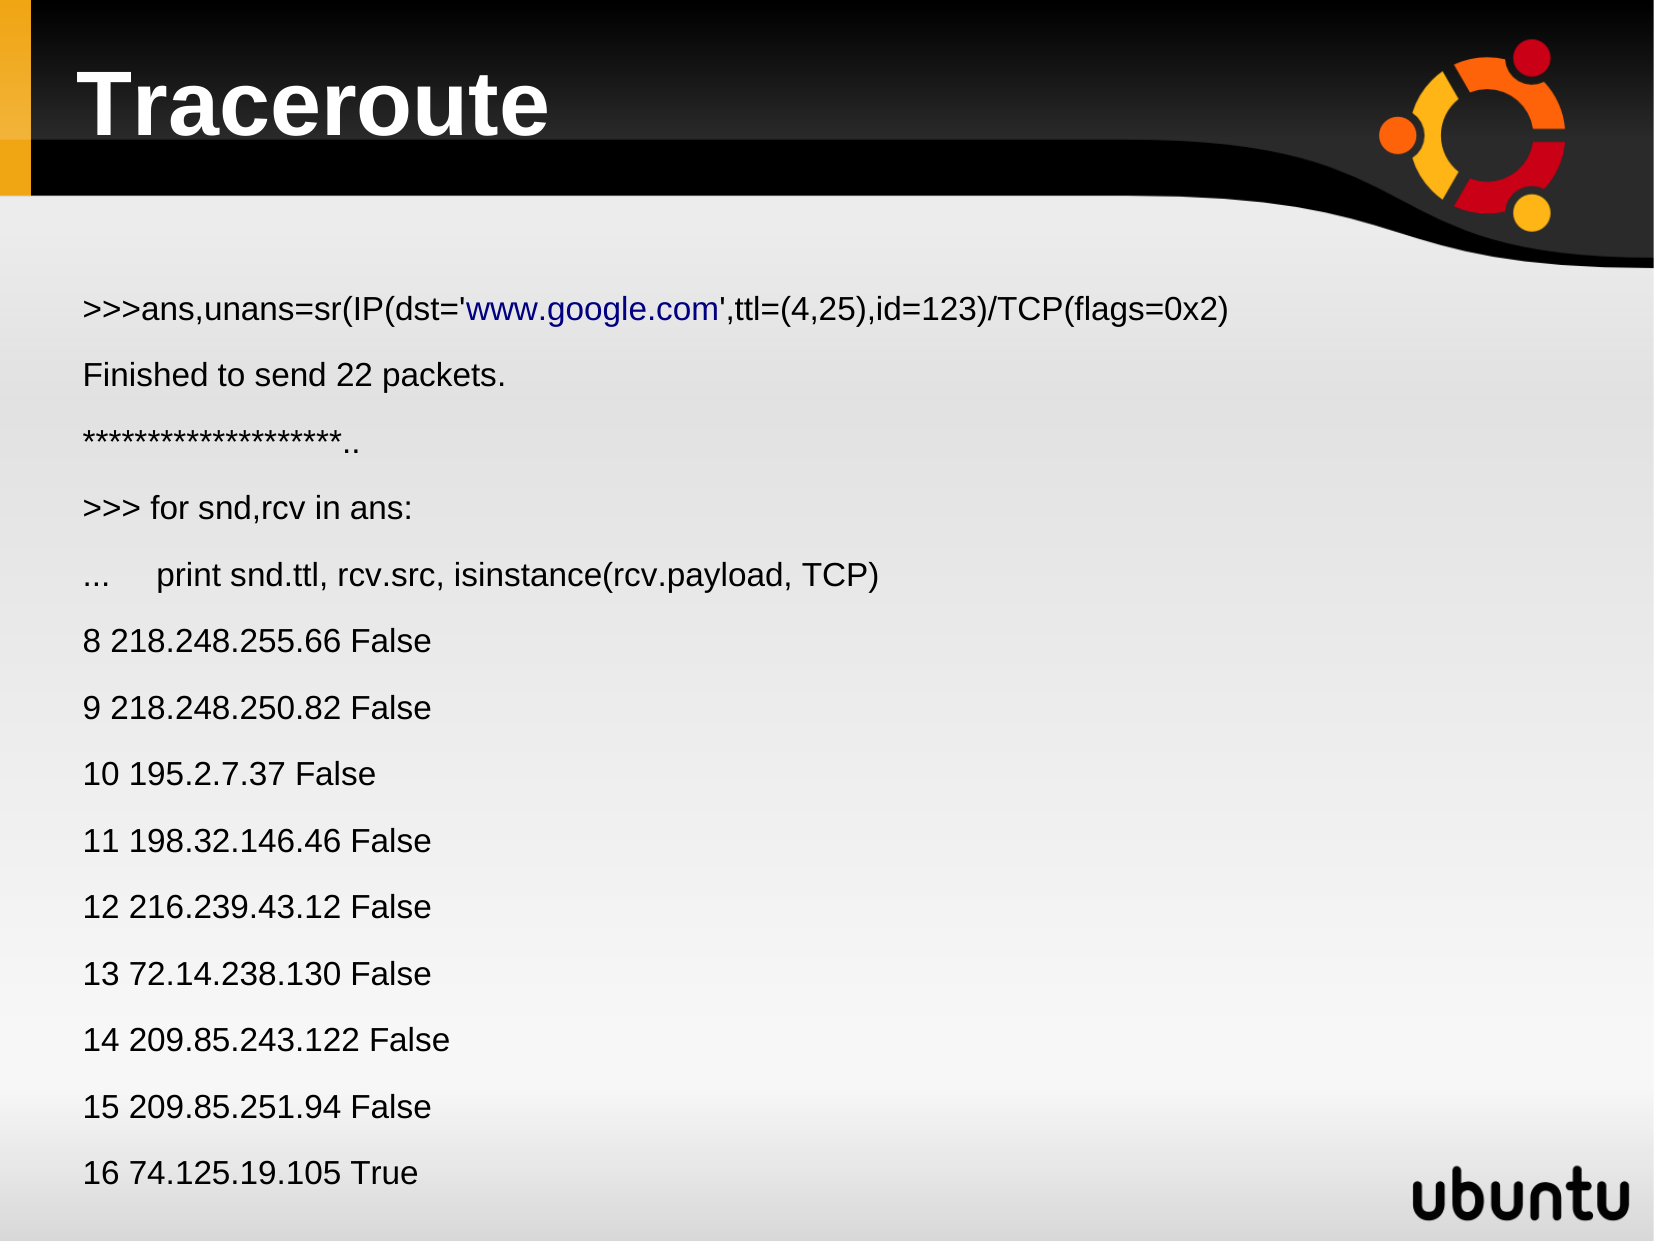

# Traceroute
>>>ans,unans=sr(IP(dst='www.google.com',ttl=(4,25),id=123)/TCP(flags=0x2)
Finished to send 22 packets.
********************..
>>> for snd,rcv in ans:
... 	print snd.ttl, rcv.src, isinstance(rcv.payload, TCP)
8 218.248.255.66 False
9 218.248.250.82 False
10 195.2.7.37 False
11 198.32.146.46 False
12 216.239.43.12 False
13 72.14.238.130 False
14 209.85.243.122 False
15 209.85.251.94 False
16 74.125.19.105 True